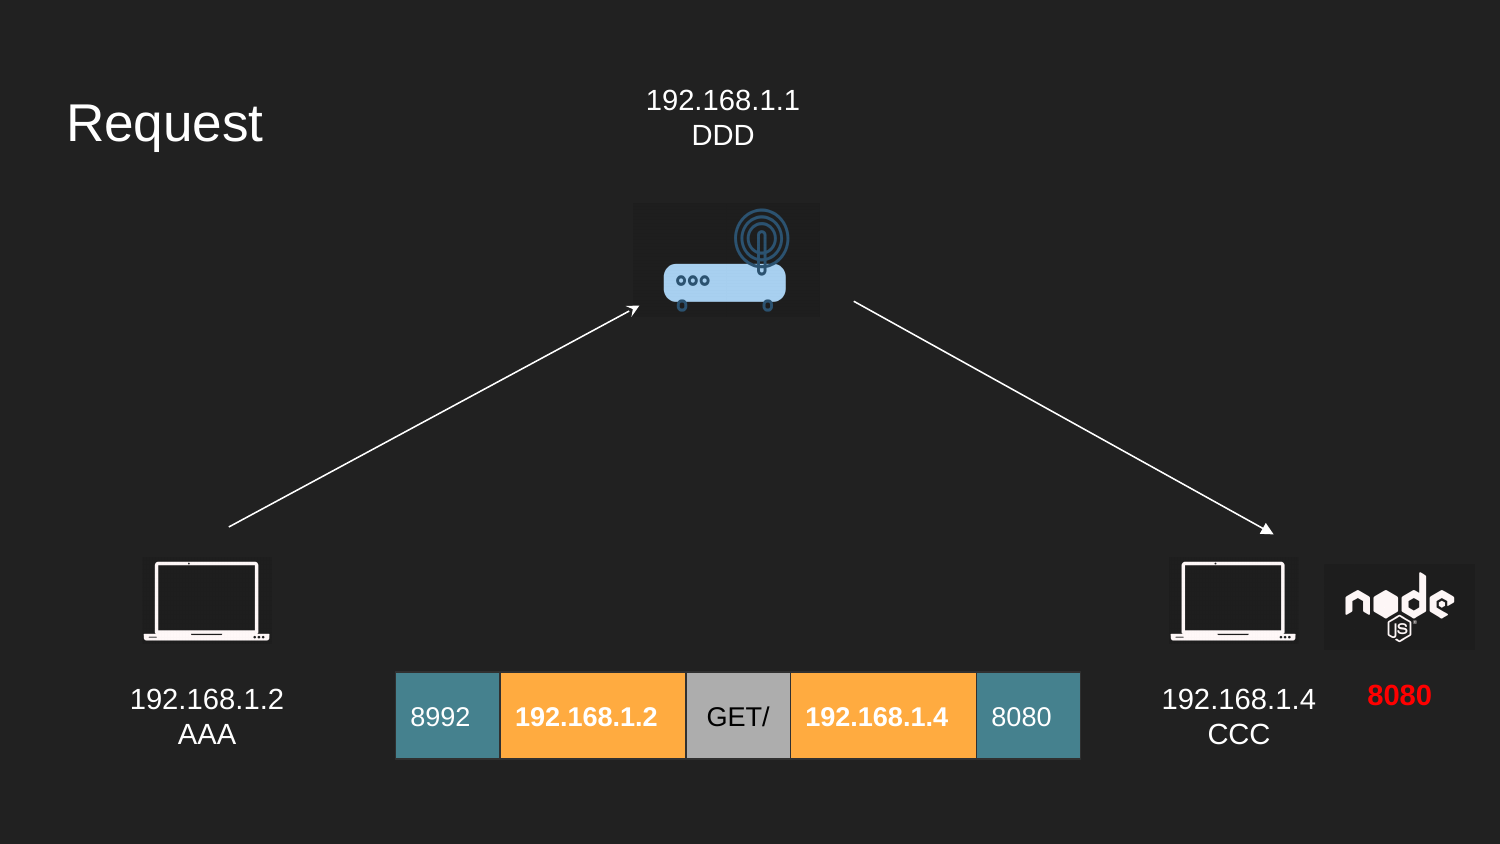

192.168.1.1
DDD
# Request
8080
192.168.1.2
AAA
192.168.1.4
CCC
8992
192.168.1.2
GET/
192.168.1.4
8080